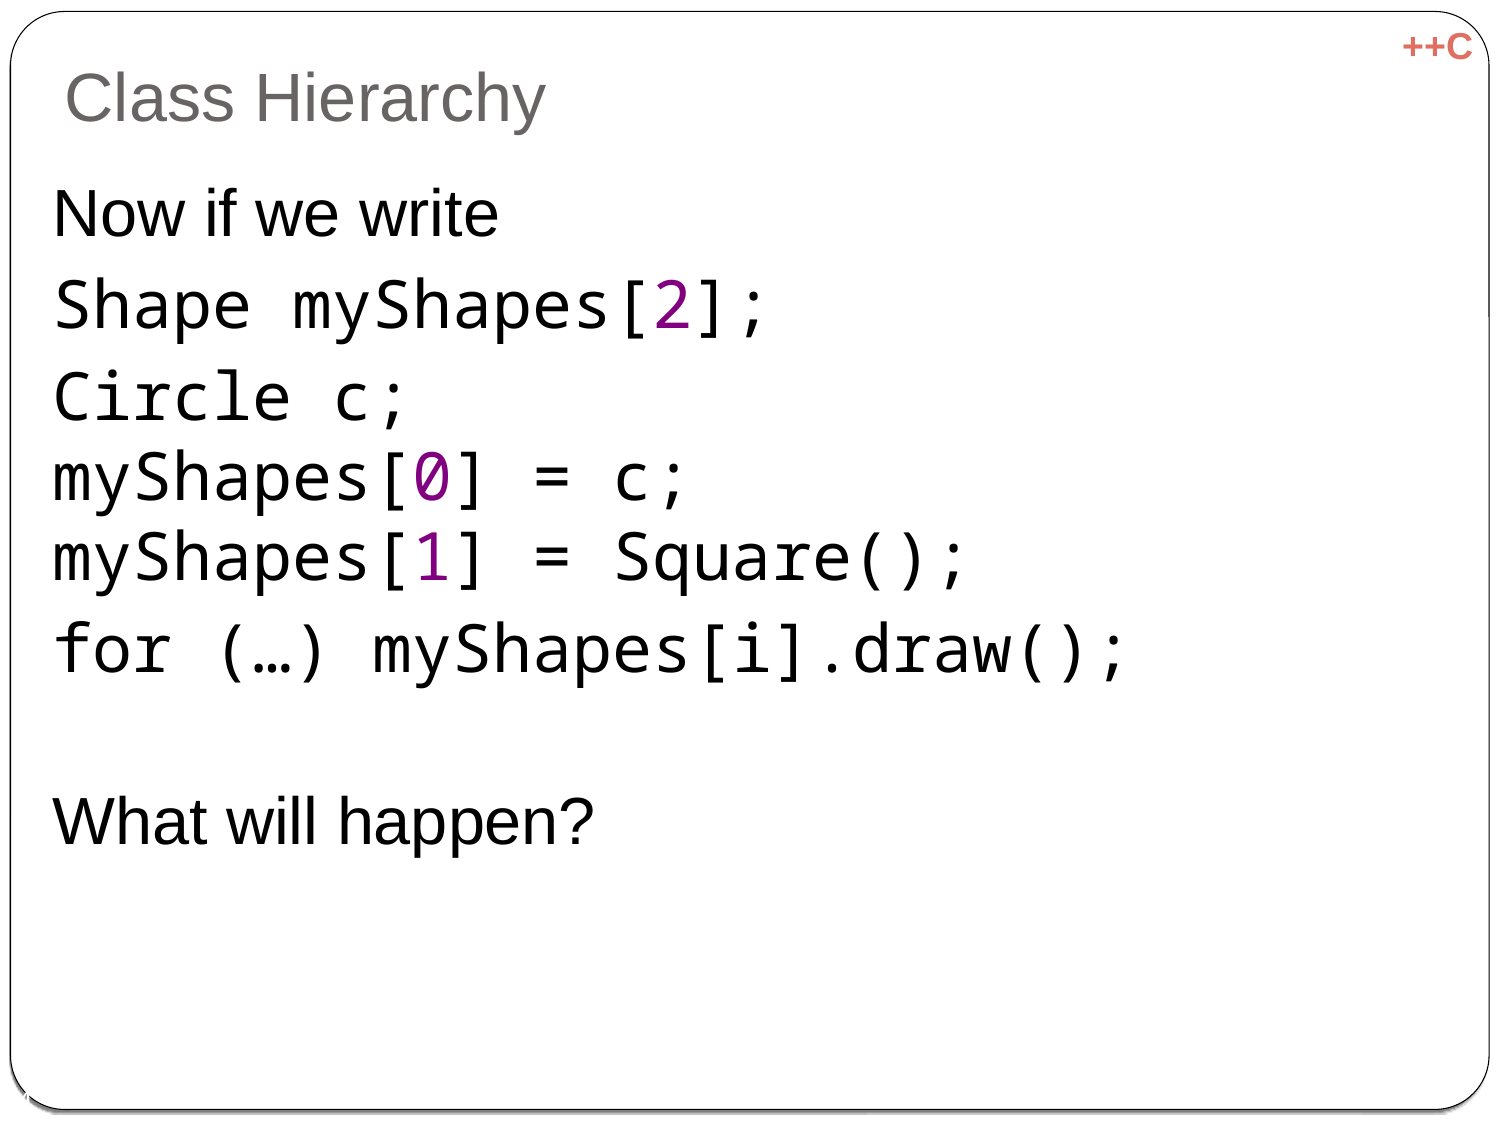

# Class Hierarchy
Now if we write
Shape myShapes[2];
Circle c;
myShapes[0] = c;
myShapes[1] = Square();
for (…) myShapes[i].draw();
What will happen?